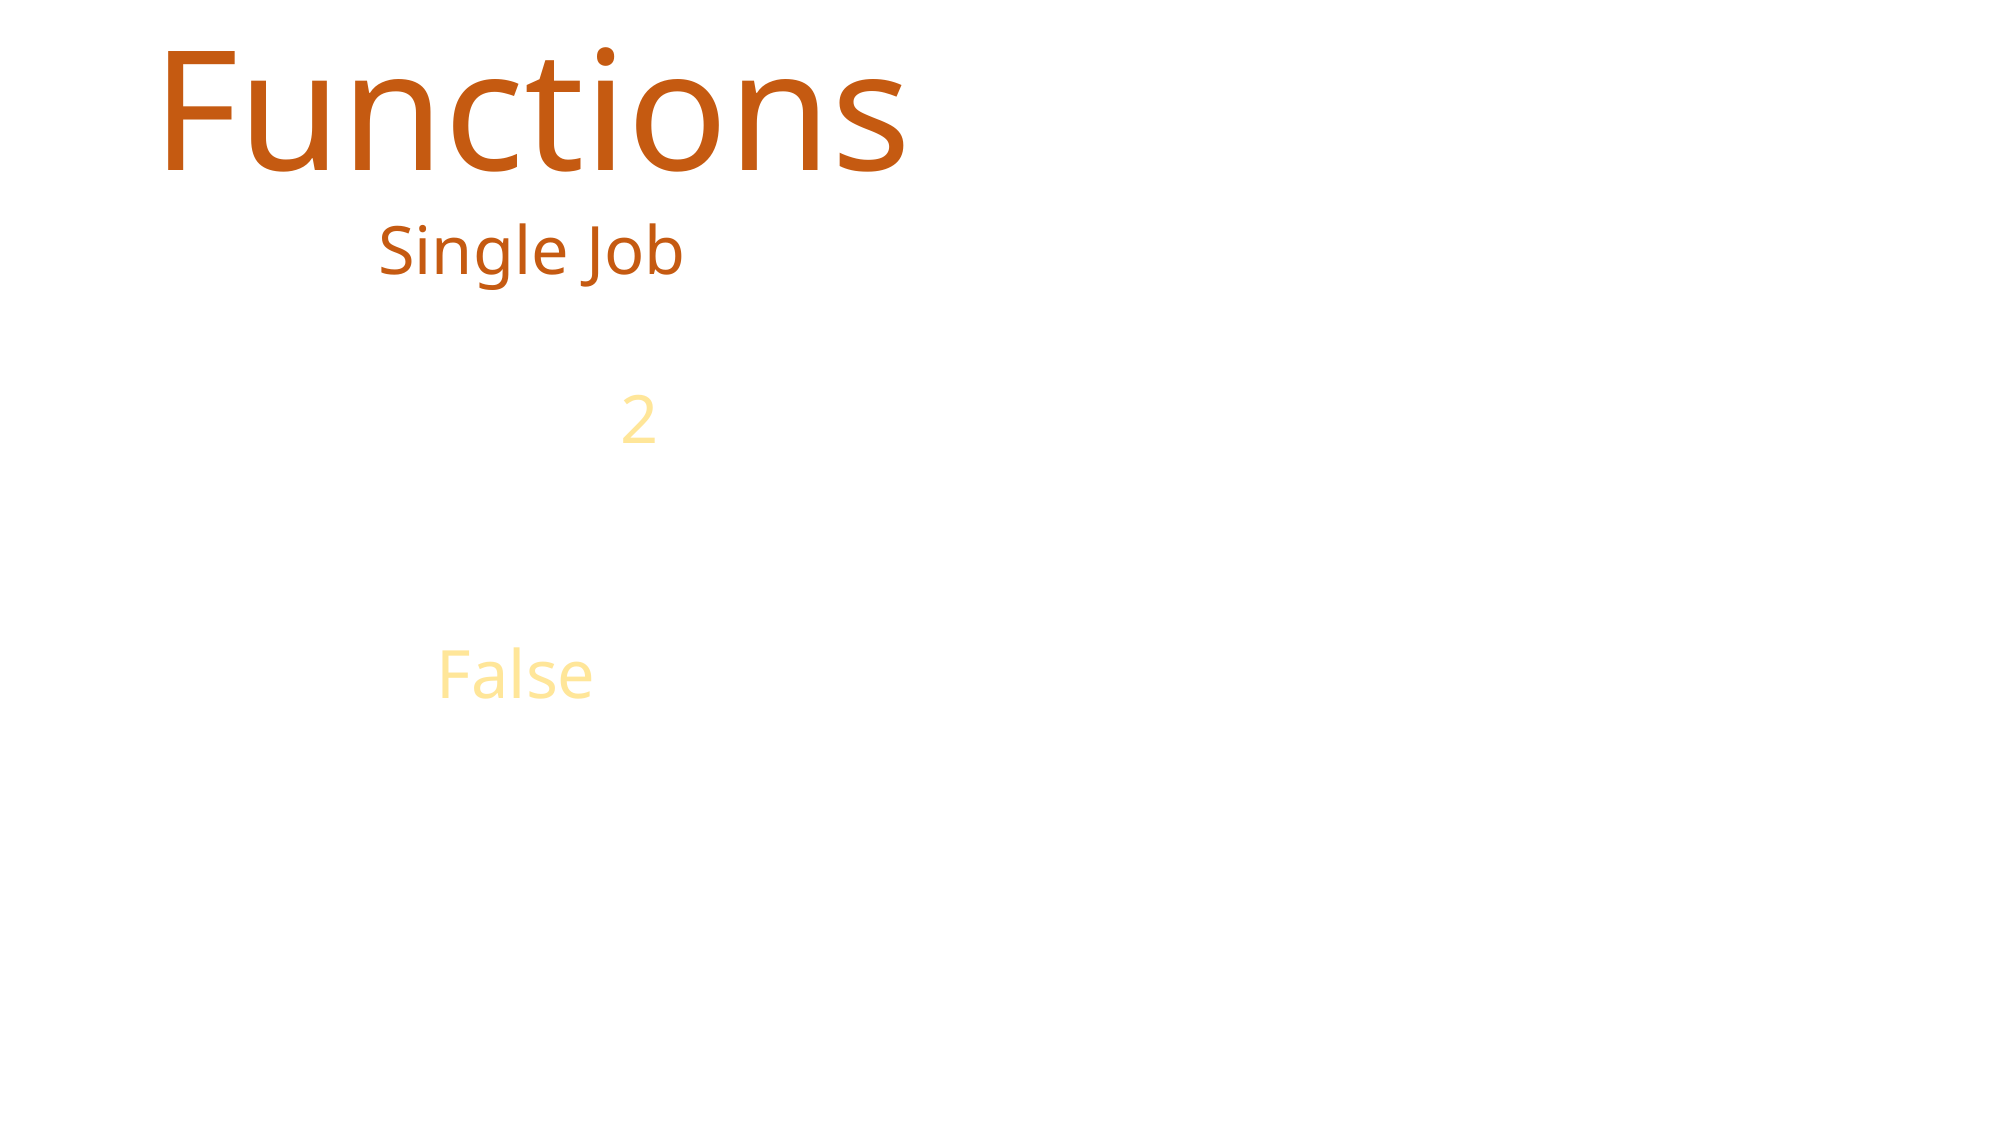

# Functions
Single Job
def is_odd(number):
 if number % 2:
 return True
 return False